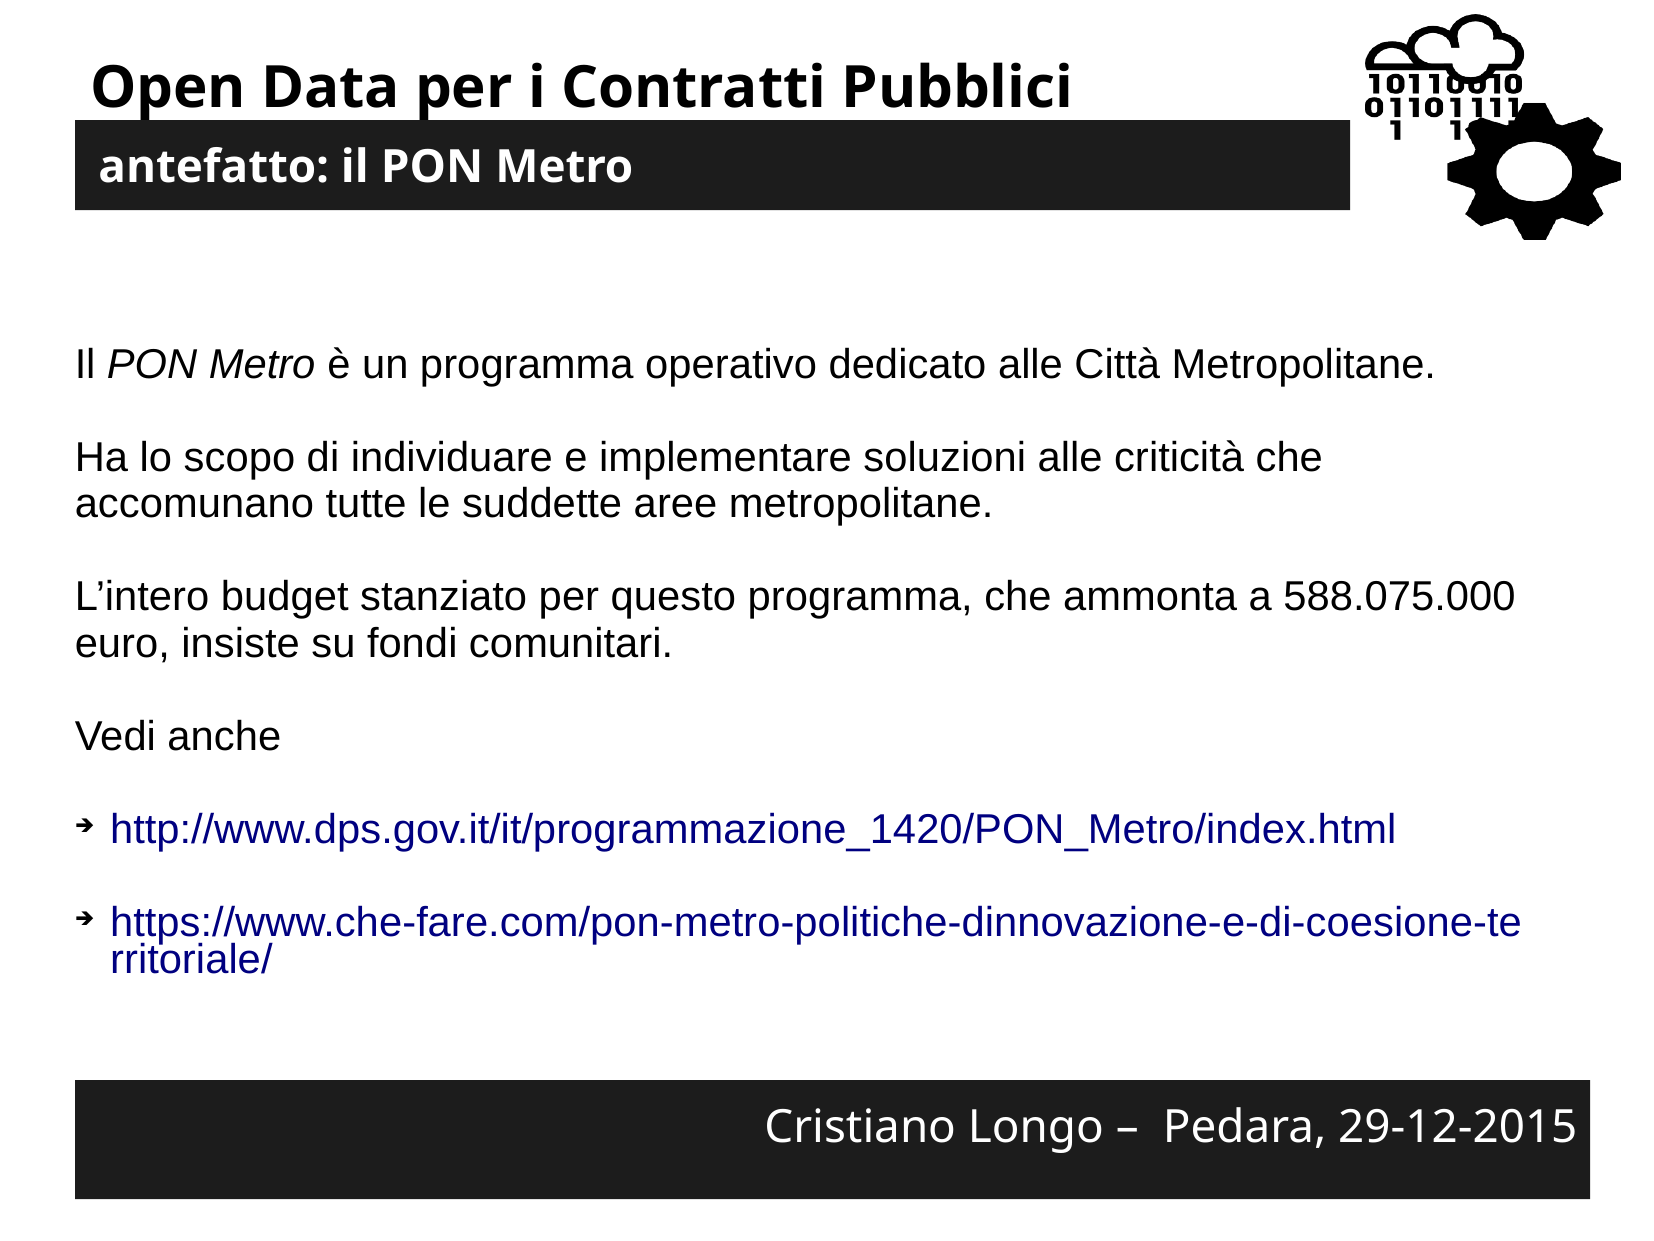

# Open Data per i Contratti Pubblici
 antefatto: il PON Metro
Il PON Metro è un programma operativo dedicato alle Città Metropolitane.
Ha lo scopo di individuare e implementare soluzioni alle criticità che accomunano tutte le suddette aree metropolitane.
L’intero budget stanziato per questo programma, che ammonta a 588.075.000 euro, insiste su fondi comunitari.
Vedi anche
http://www.dps.gov.it/it/programmazione_1420/PON_Metro/index.html
https://www.che-fare.com/pon-metro-politiche-dinnovazione-e-di-coesione-territoriale/
 Cristiano Longo – Pedara, 29-12-2015